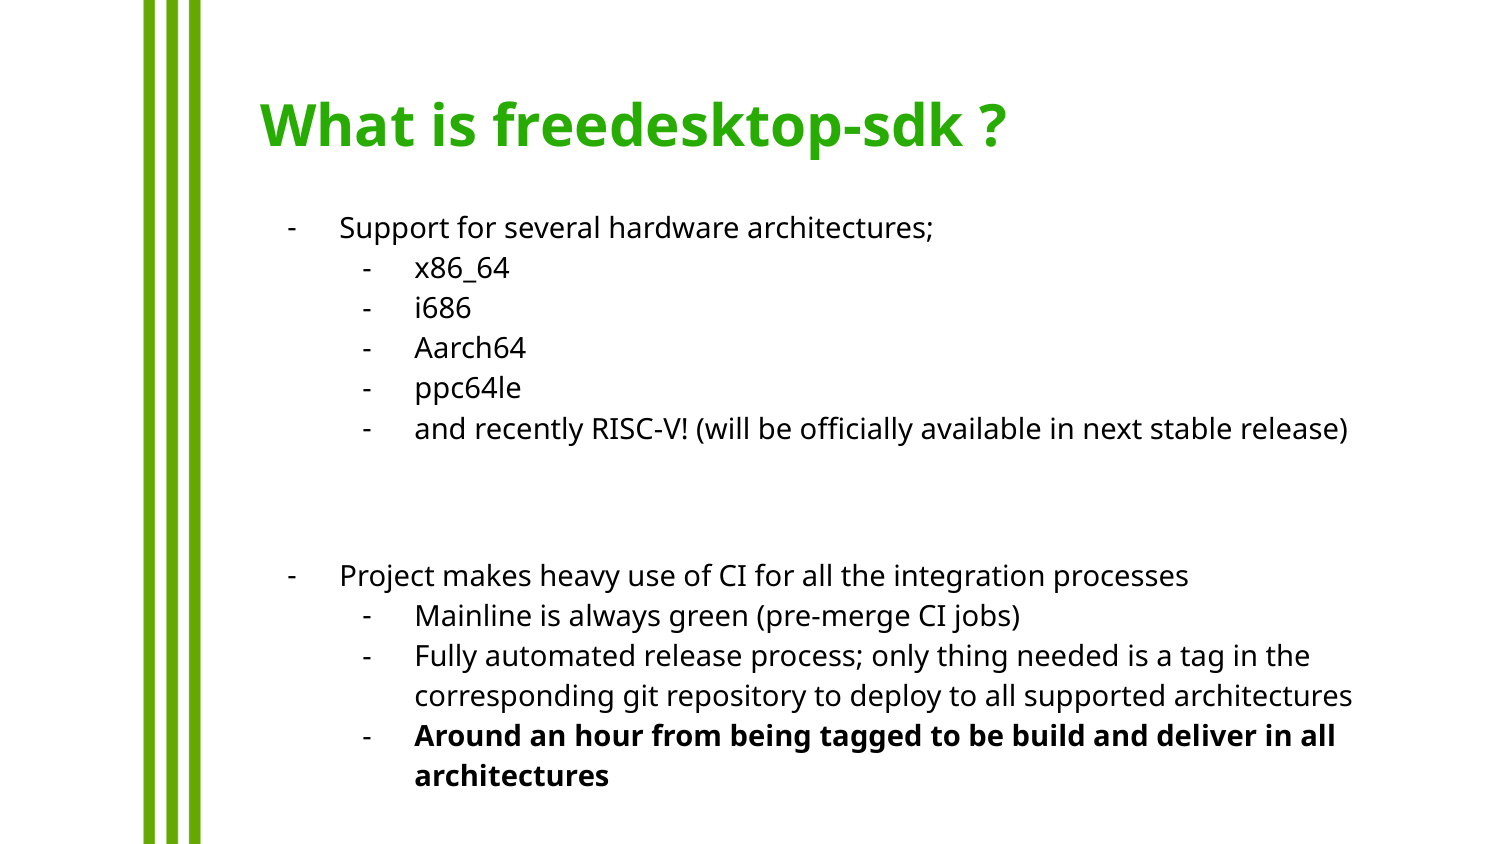

What is freedesktop-sdk ?
# Support for several hardware architectures;
x86_64
i686
Aarch64
ppc64le
and recently RISC-V! (will be officially available in next stable release)
Project makes heavy use of CI for all the integration processes
Mainline is always green (pre-merge CI jobs)
Fully automated release process; only thing needed is a tag in the corresponding git repository to deploy to all supported architectures
Around an hour from being tagged to be build and deliver in all architectures